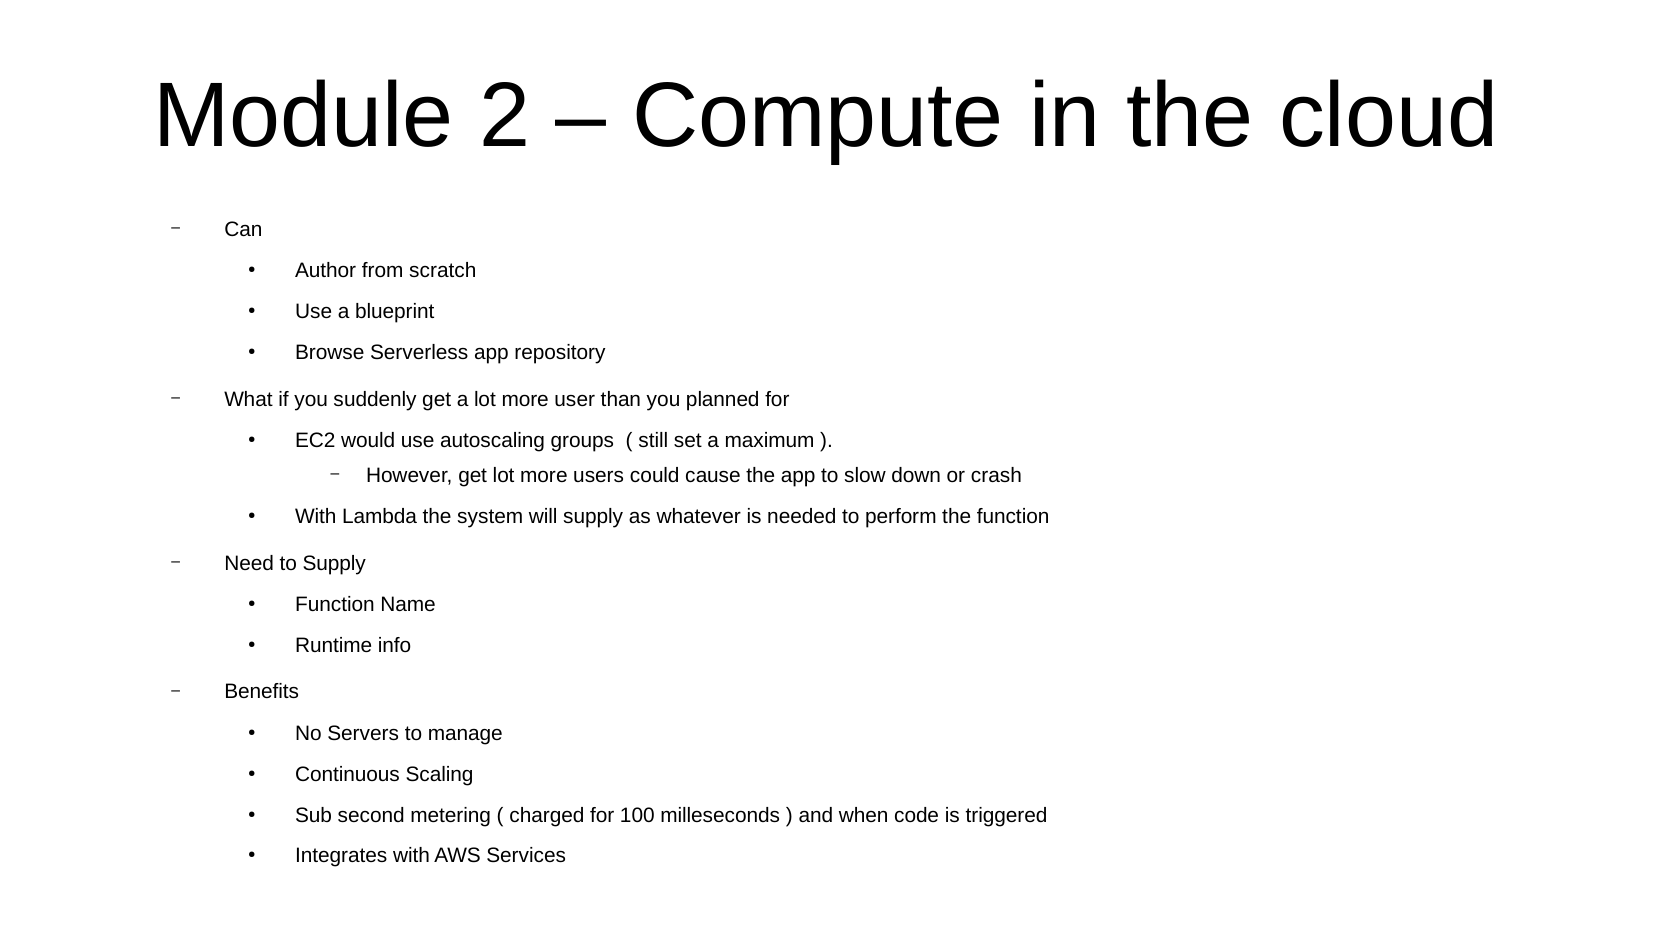

# Module 2 – Compute in the cloud
Can
Author from scratch
Use a blueprint
Browse Serverless app repository
What if you suddenly get a lot more user than you planned for
EC2 would use autoscaling groups ( still set a maximum ).
However, get lot more users could cause the app to slow down or crash
With Lambda the system will supply as whatever is needed to perform the function
Need to Supply
Function Name
Runtime info
Benefits
No Servers to manage
Continuous Scaling
Sub second metering ( charged for 100 milleseconds ) and when code is triggered
Integrates with AWS Services